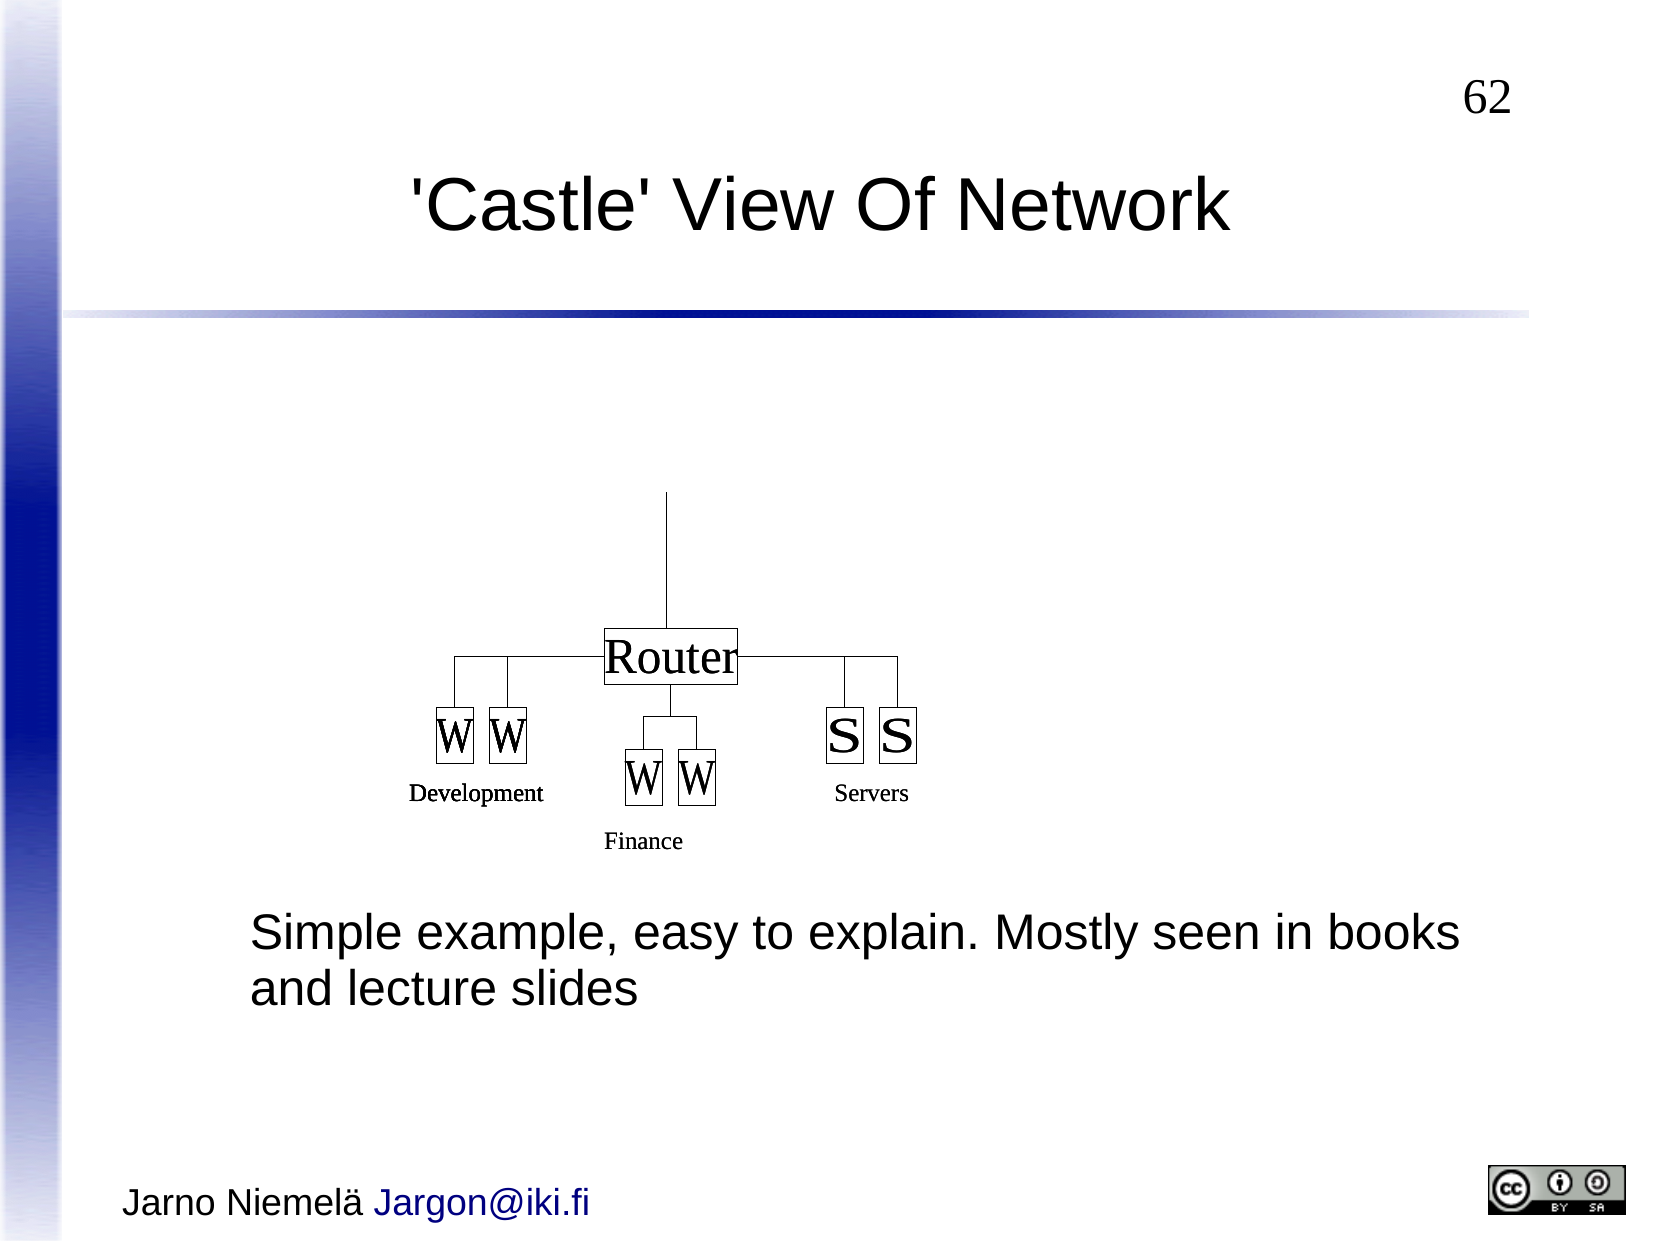

# 'Castle' View Of Network
Router
Router
W
W
W
W
W
W
S
S
W
W
S
S
W
W
W
W
Development
Development
Development
Servers
Development
Servers
Finance
Finance
Simple example, easy to explain. Mostly seen in books
and lecture slides